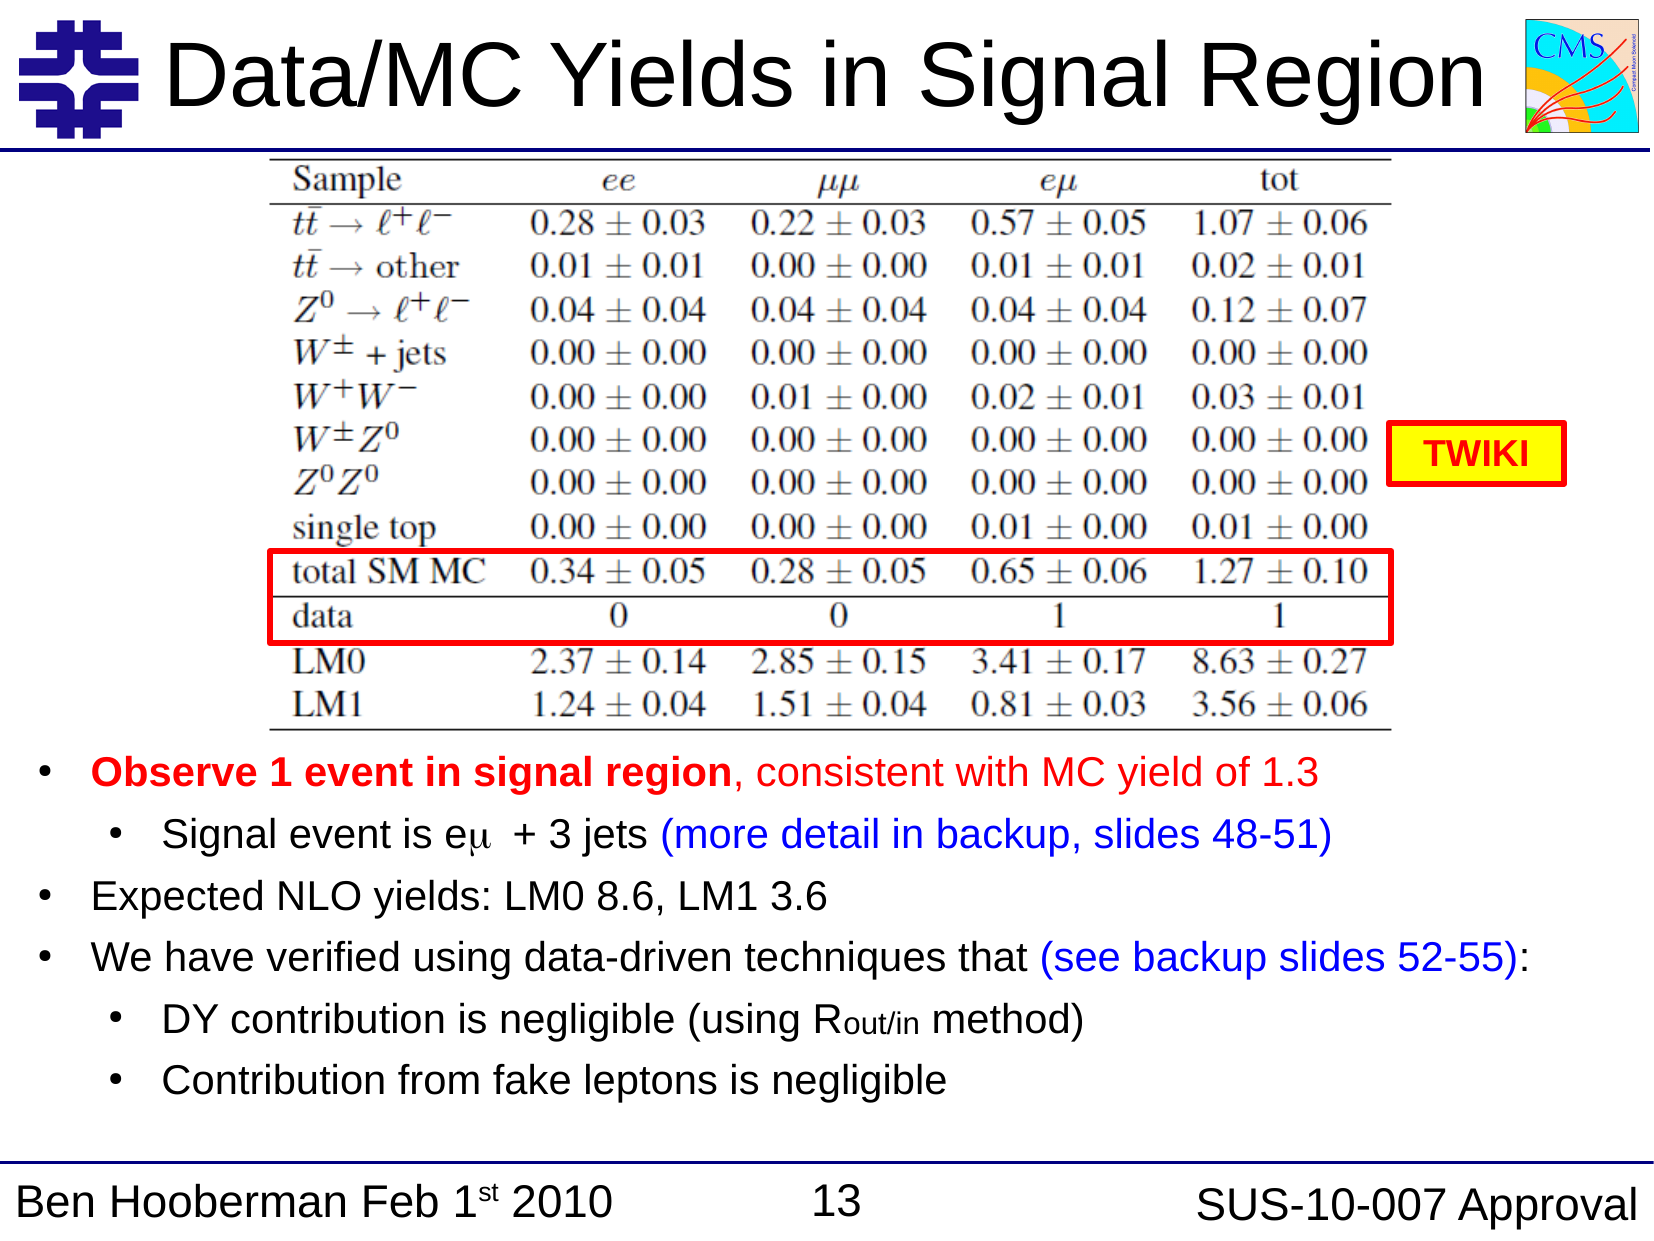

# Data/MC Yields in Signal Region
TWIKI
Observe 1 event in signal region, consistent with MC yield of 1.3
Signal event is em + 3 jets (more detail in backup, slides 48-51)
Expected NLO yields: LM0 8.6, LM1 3.6
We have verified using data-driven techniques that (see backup slides 52-55):
DY contribution is negligible (using Rout/in method)
Contribution from fake leptons is negligible
13